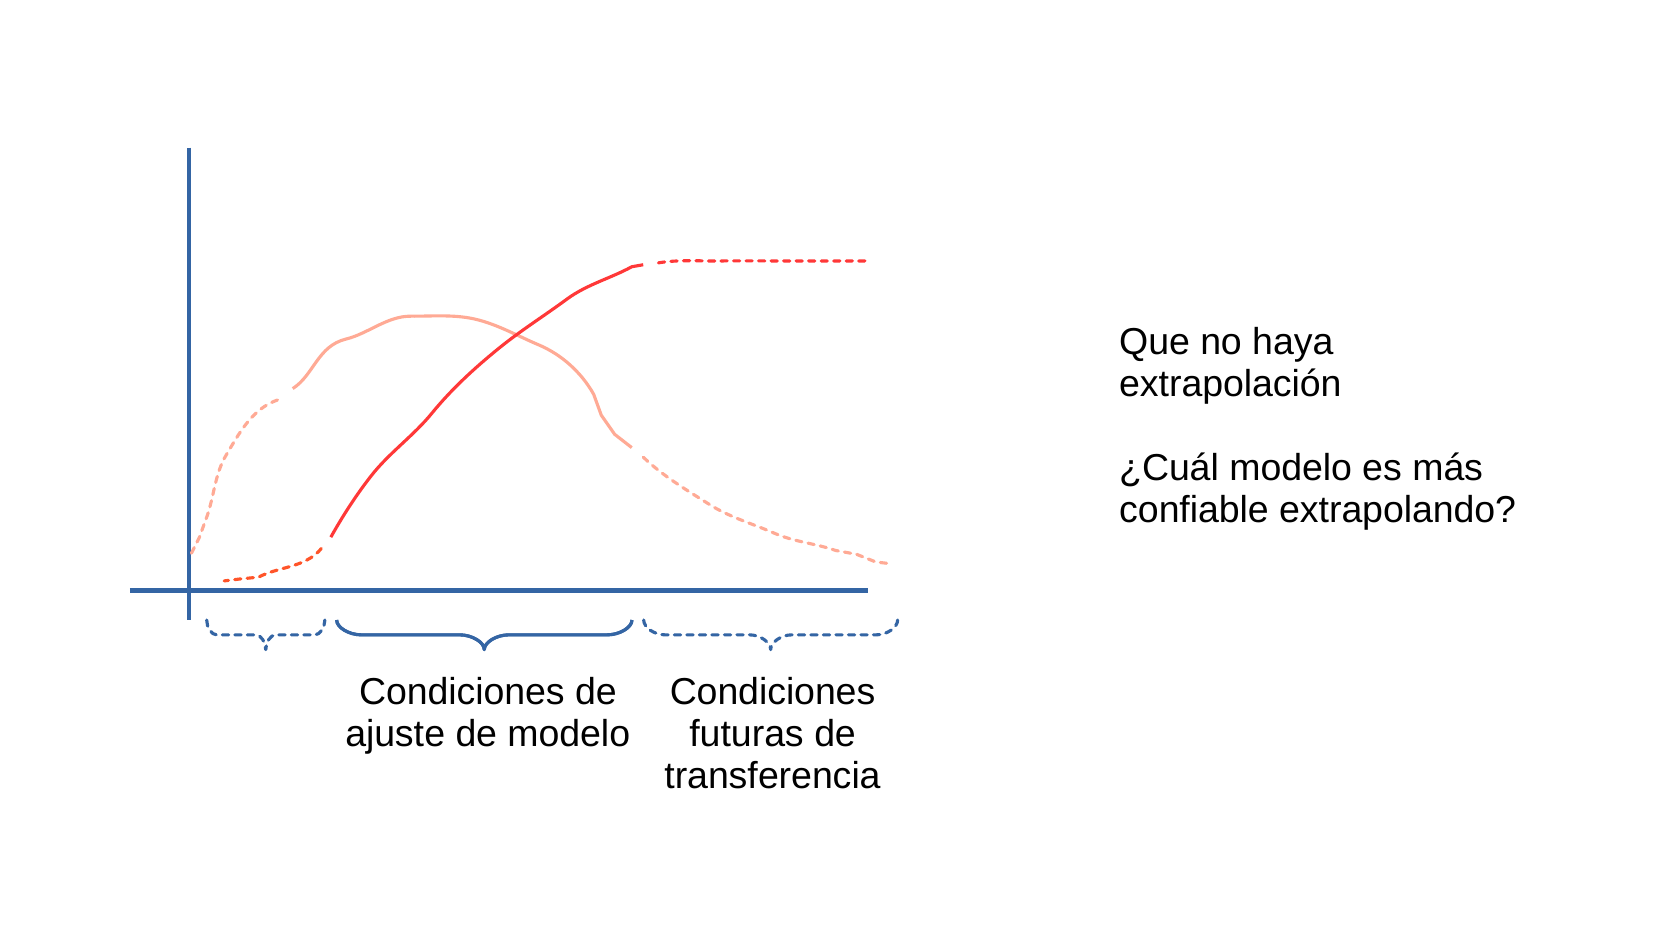

Que no haya extrapolación
¿Cuál modelo es más confiable extrapolando?
Condiciones de ajuste de modelo
Condiciones futuras de transferencia